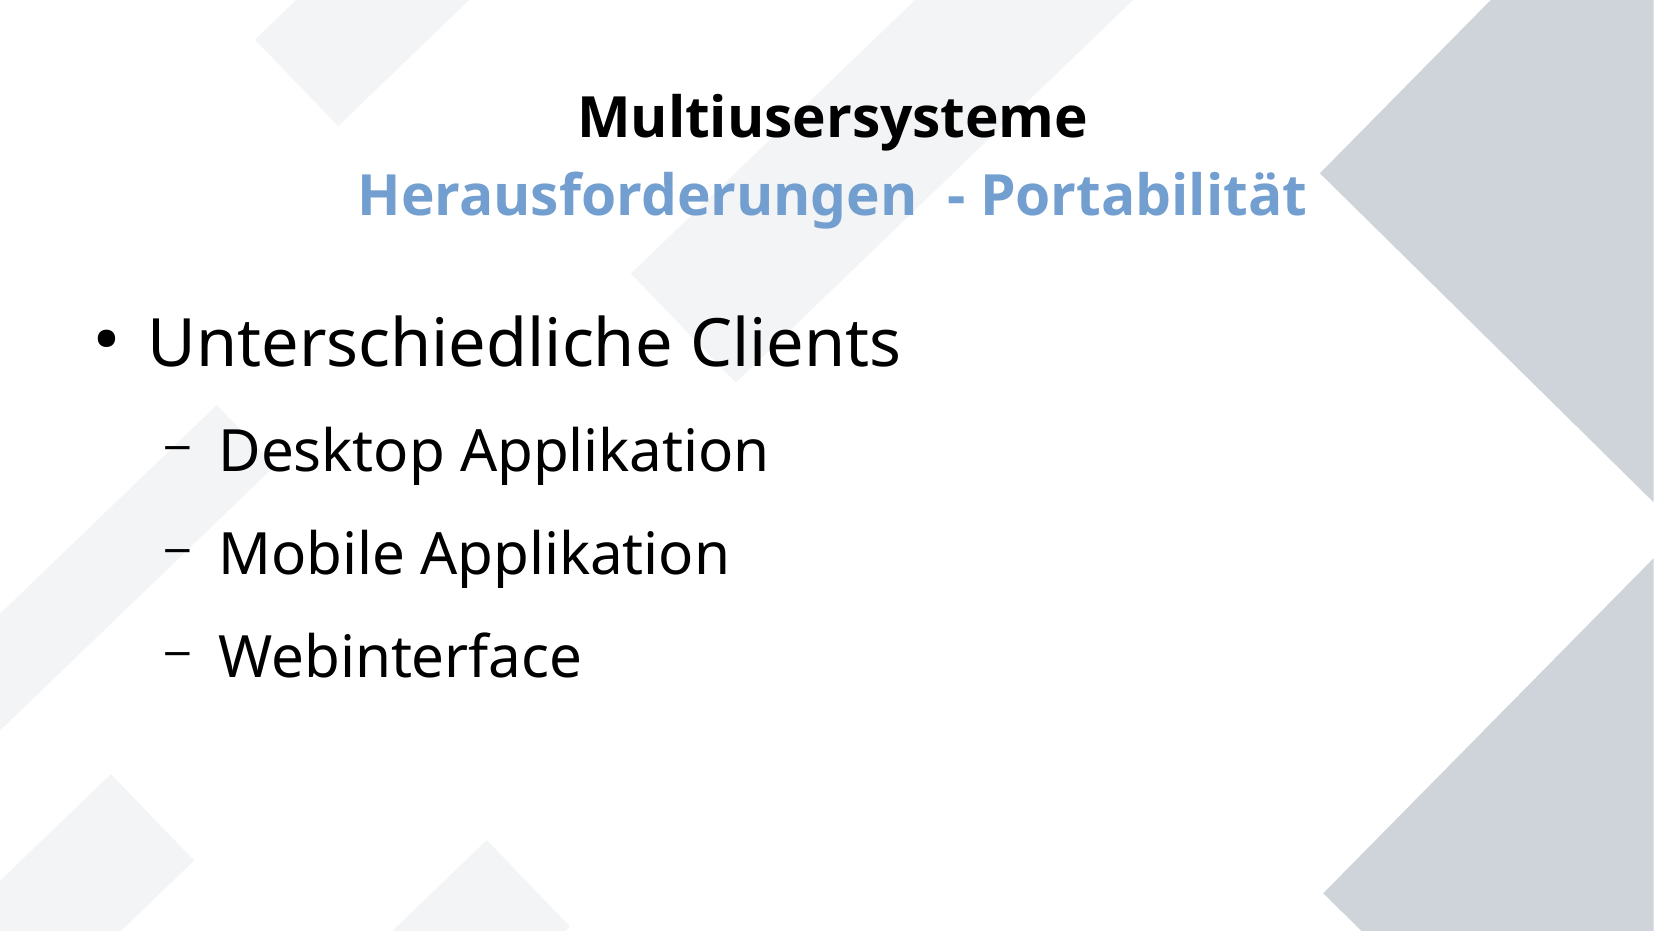

# Multiusersysteme Herausforderungen - Portabilität
Unterschiedliche Clients
Desktop Applikation
Mobile Applikation
Webinterface